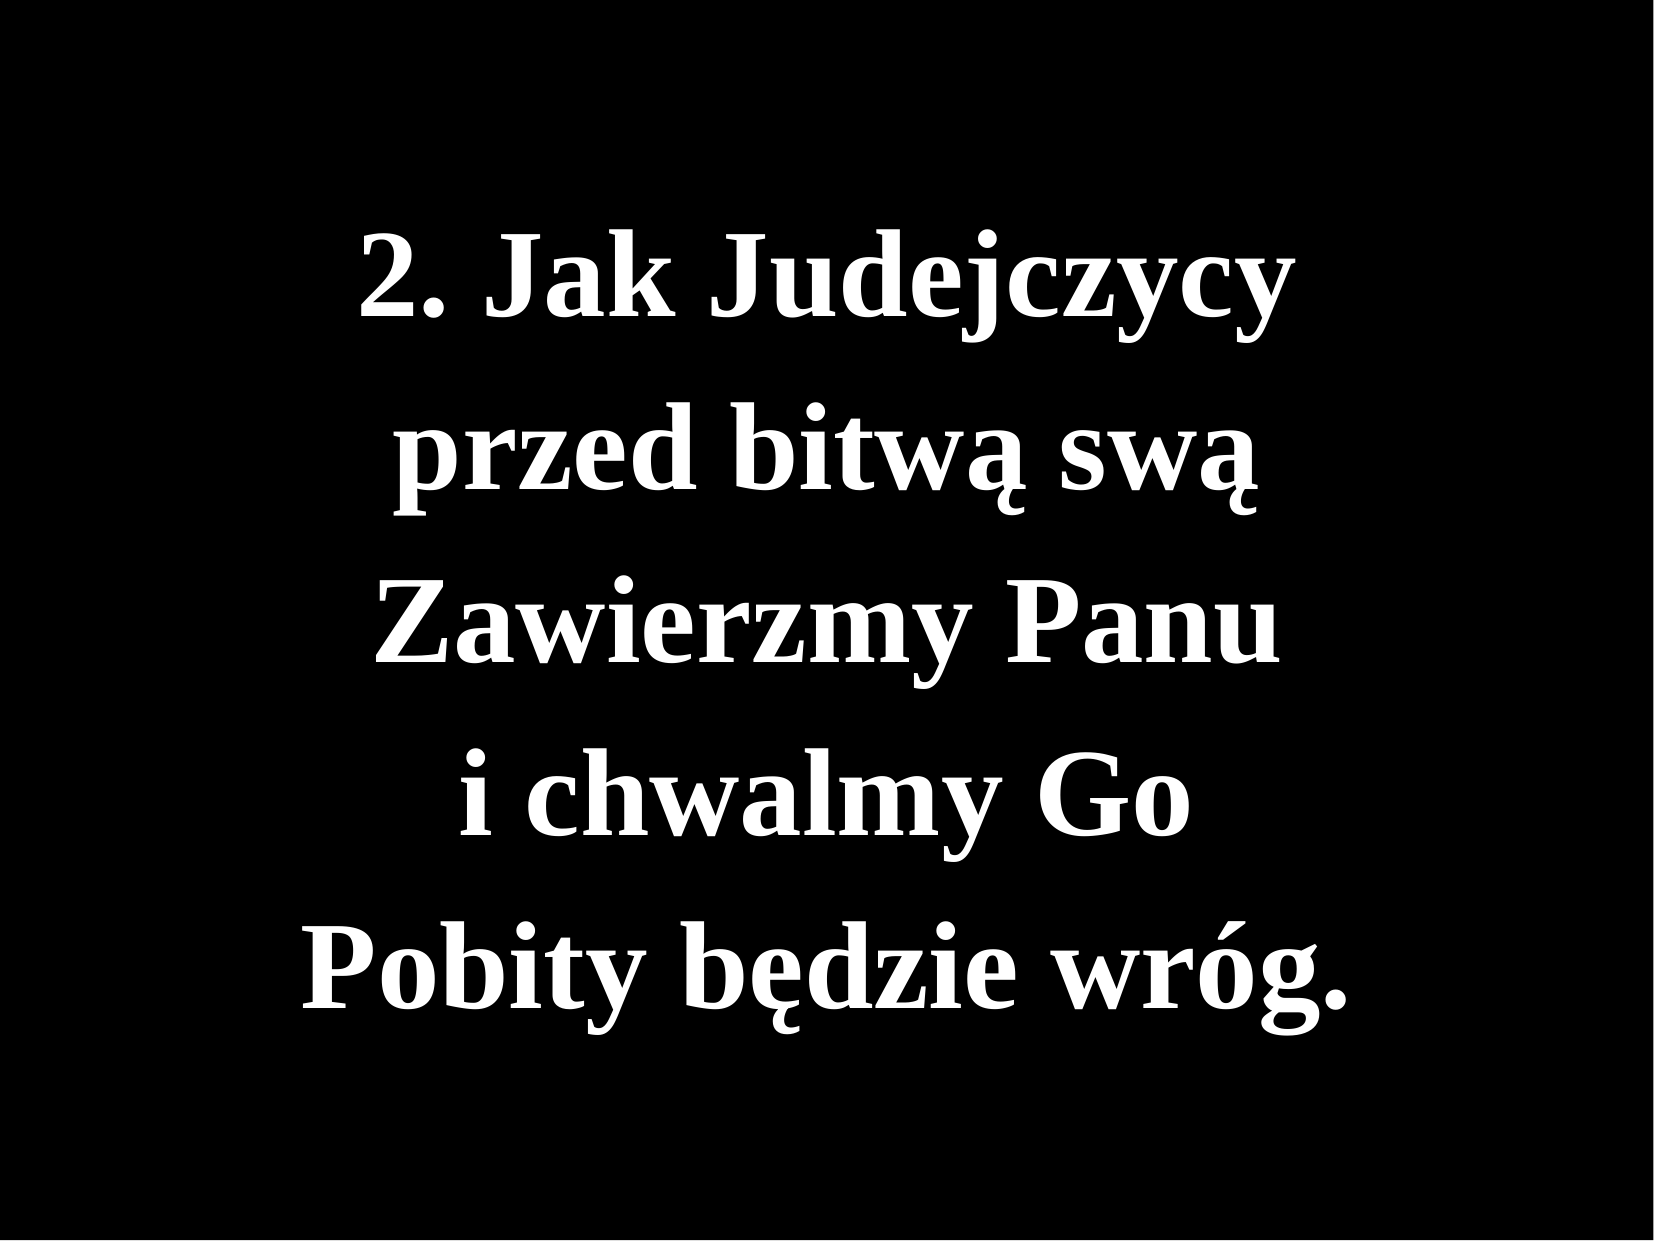

# 2. Jak Judejczycy ppp przed bitwą swą ppp Zawierzmy Panu ppp i chwalmy Go ppp Pobity będzie wróg.